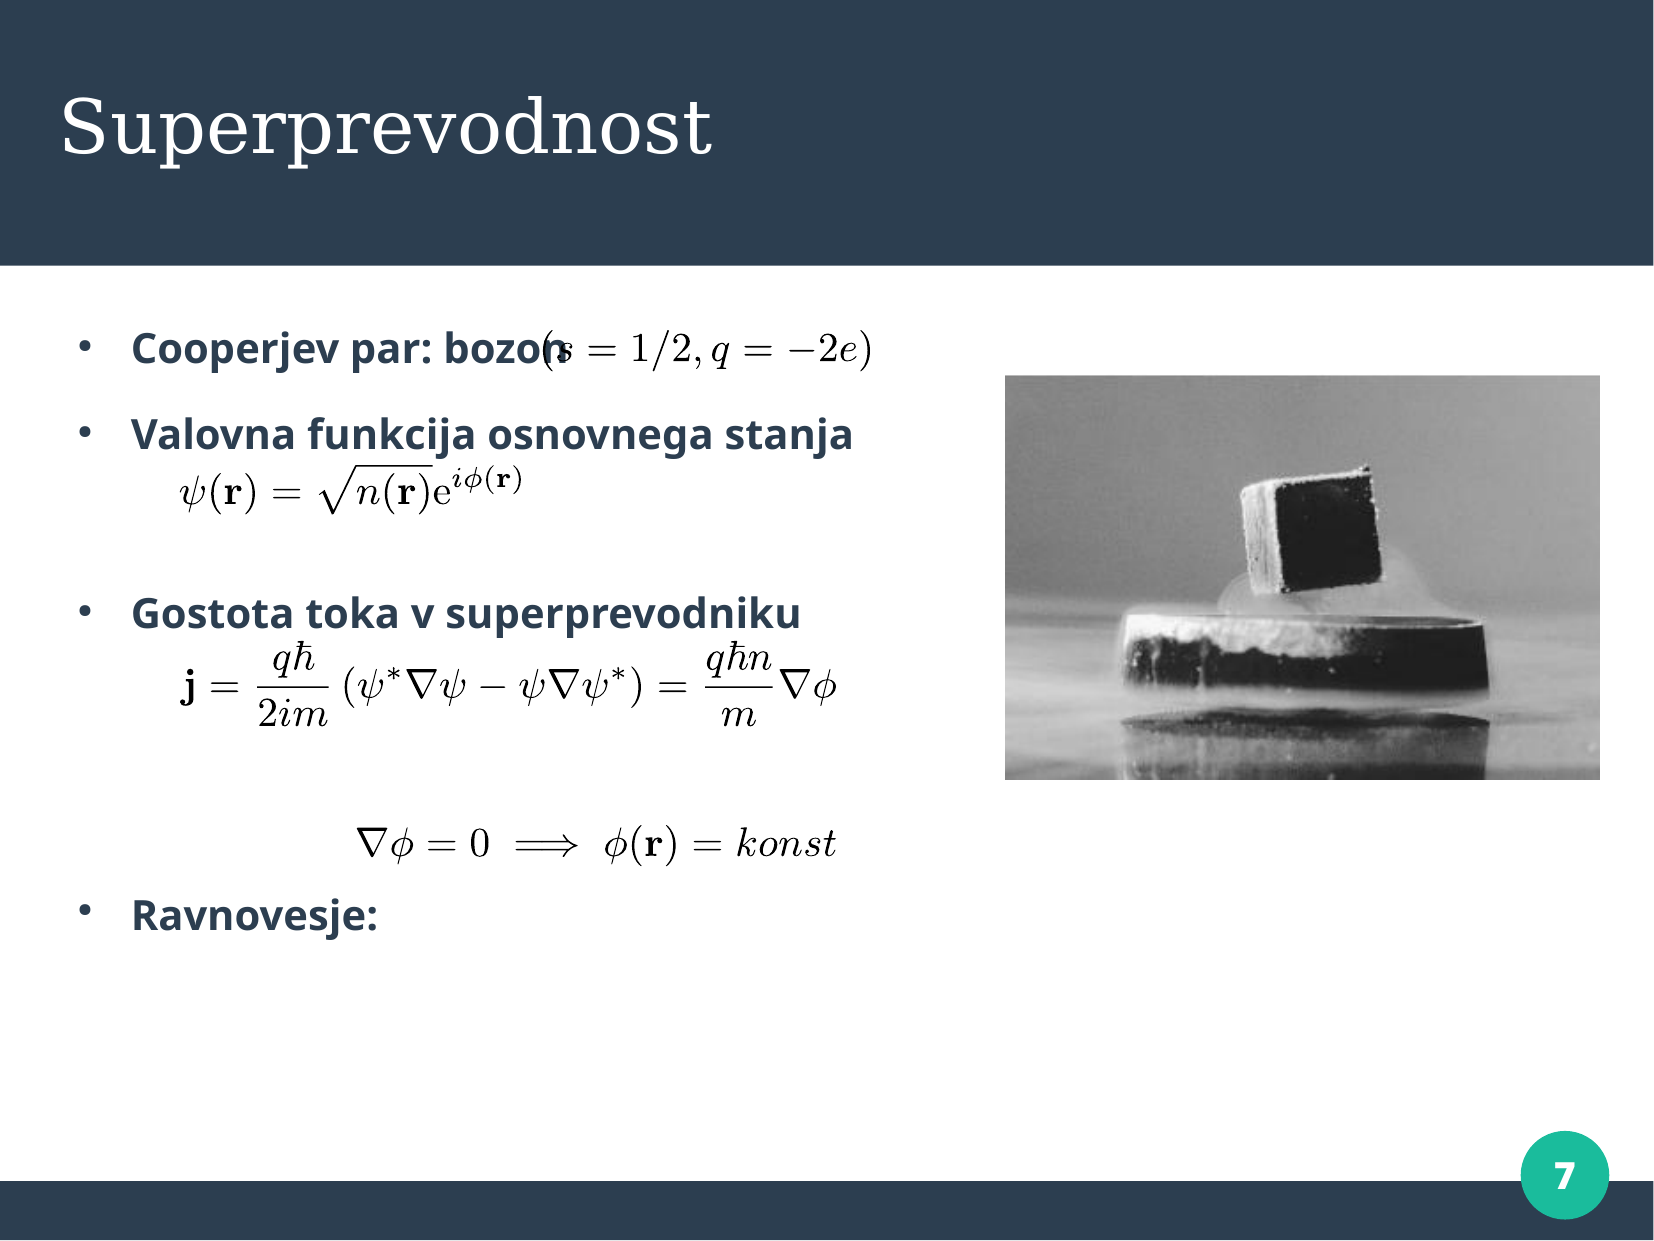

# Superprevodnost
Cooperjev par: bozon
Valovna funkcija osnovnega stanja
Gostota toka v superprevodniku
Ravnovesje:
7